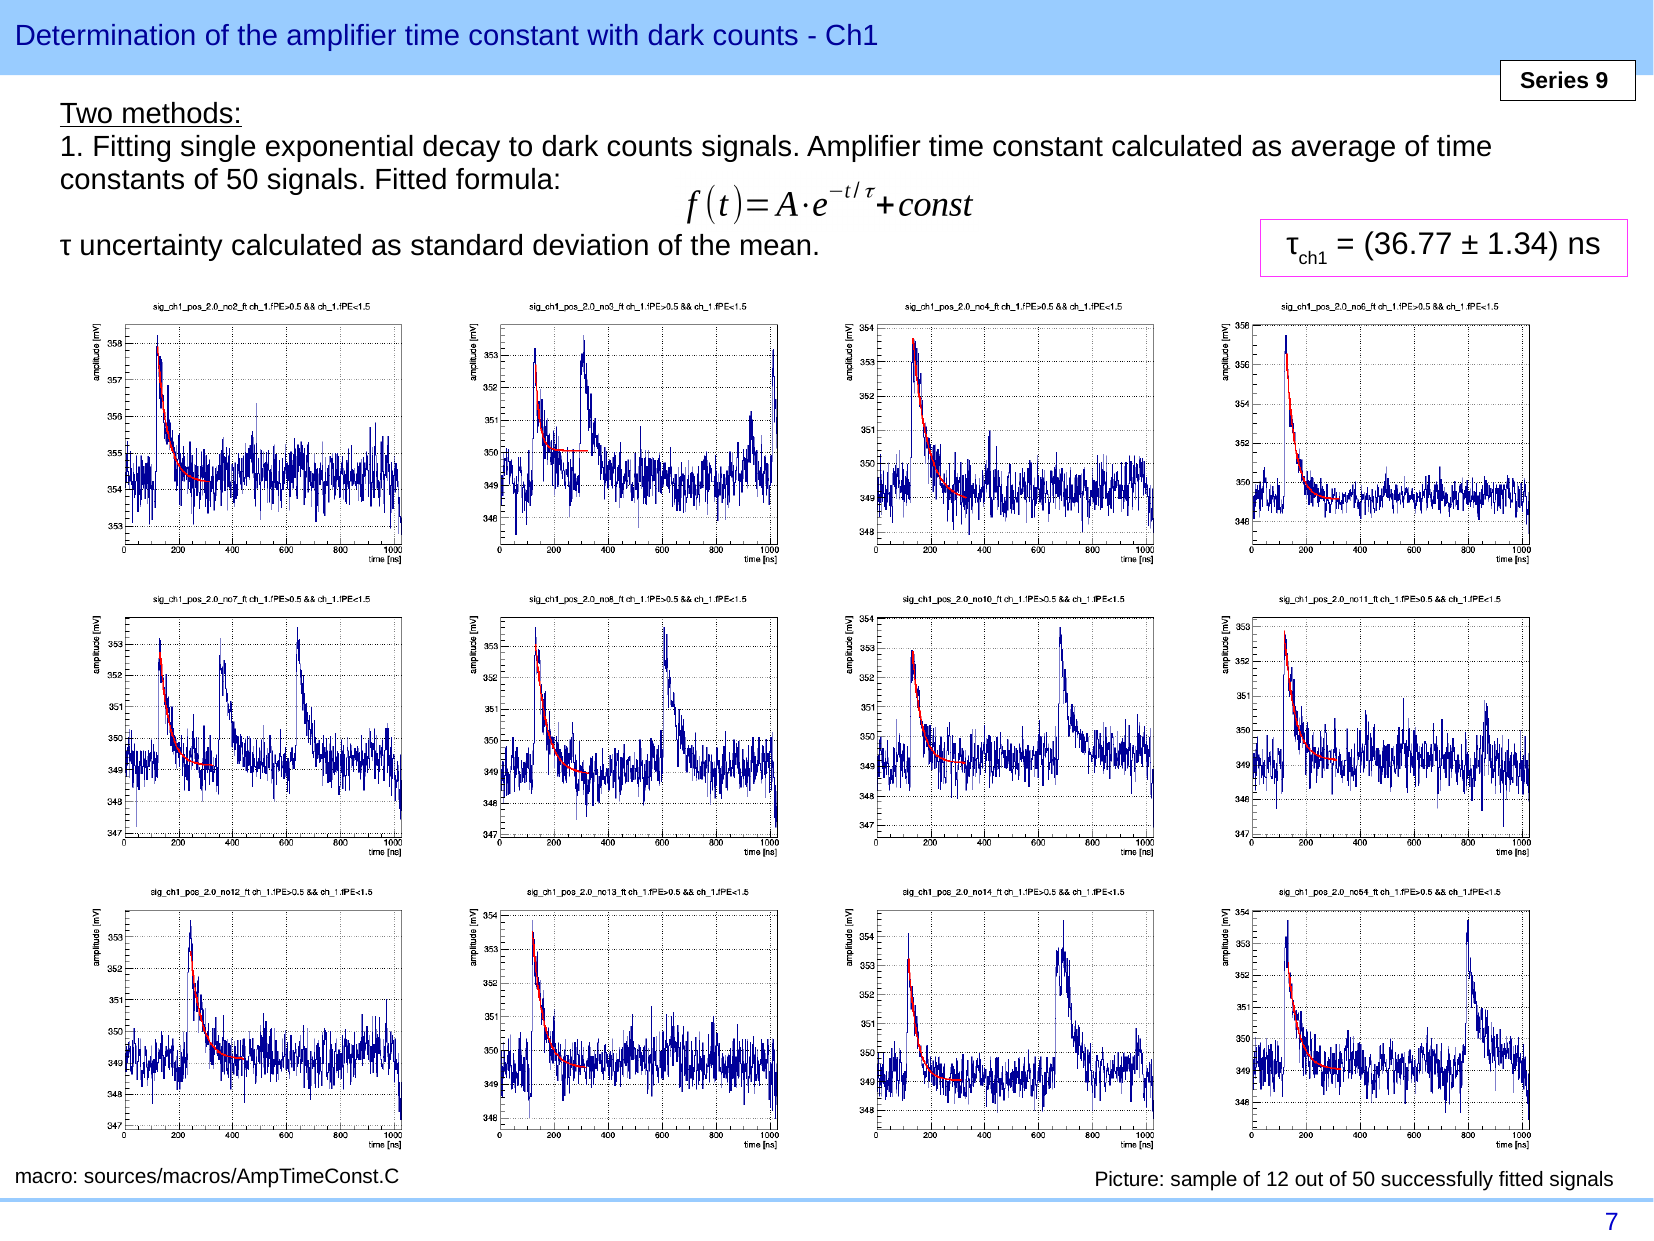

Determination of the amplifier time constant with dark counts - Ch1
Series 9
Two methods:
1. Fitting single exponential decay to dark counts signals. Amplifier time constant calculated as average of time constants of 50 signals. Fitted formula:
τ uncertainty calculated as standard deviation of the mean.
τch1 = (36.77 ± 1.34) ns
macro: sources/macros/AmpTimeConst.C
Picture: sample of 12 out of 50 successfully fitted signals